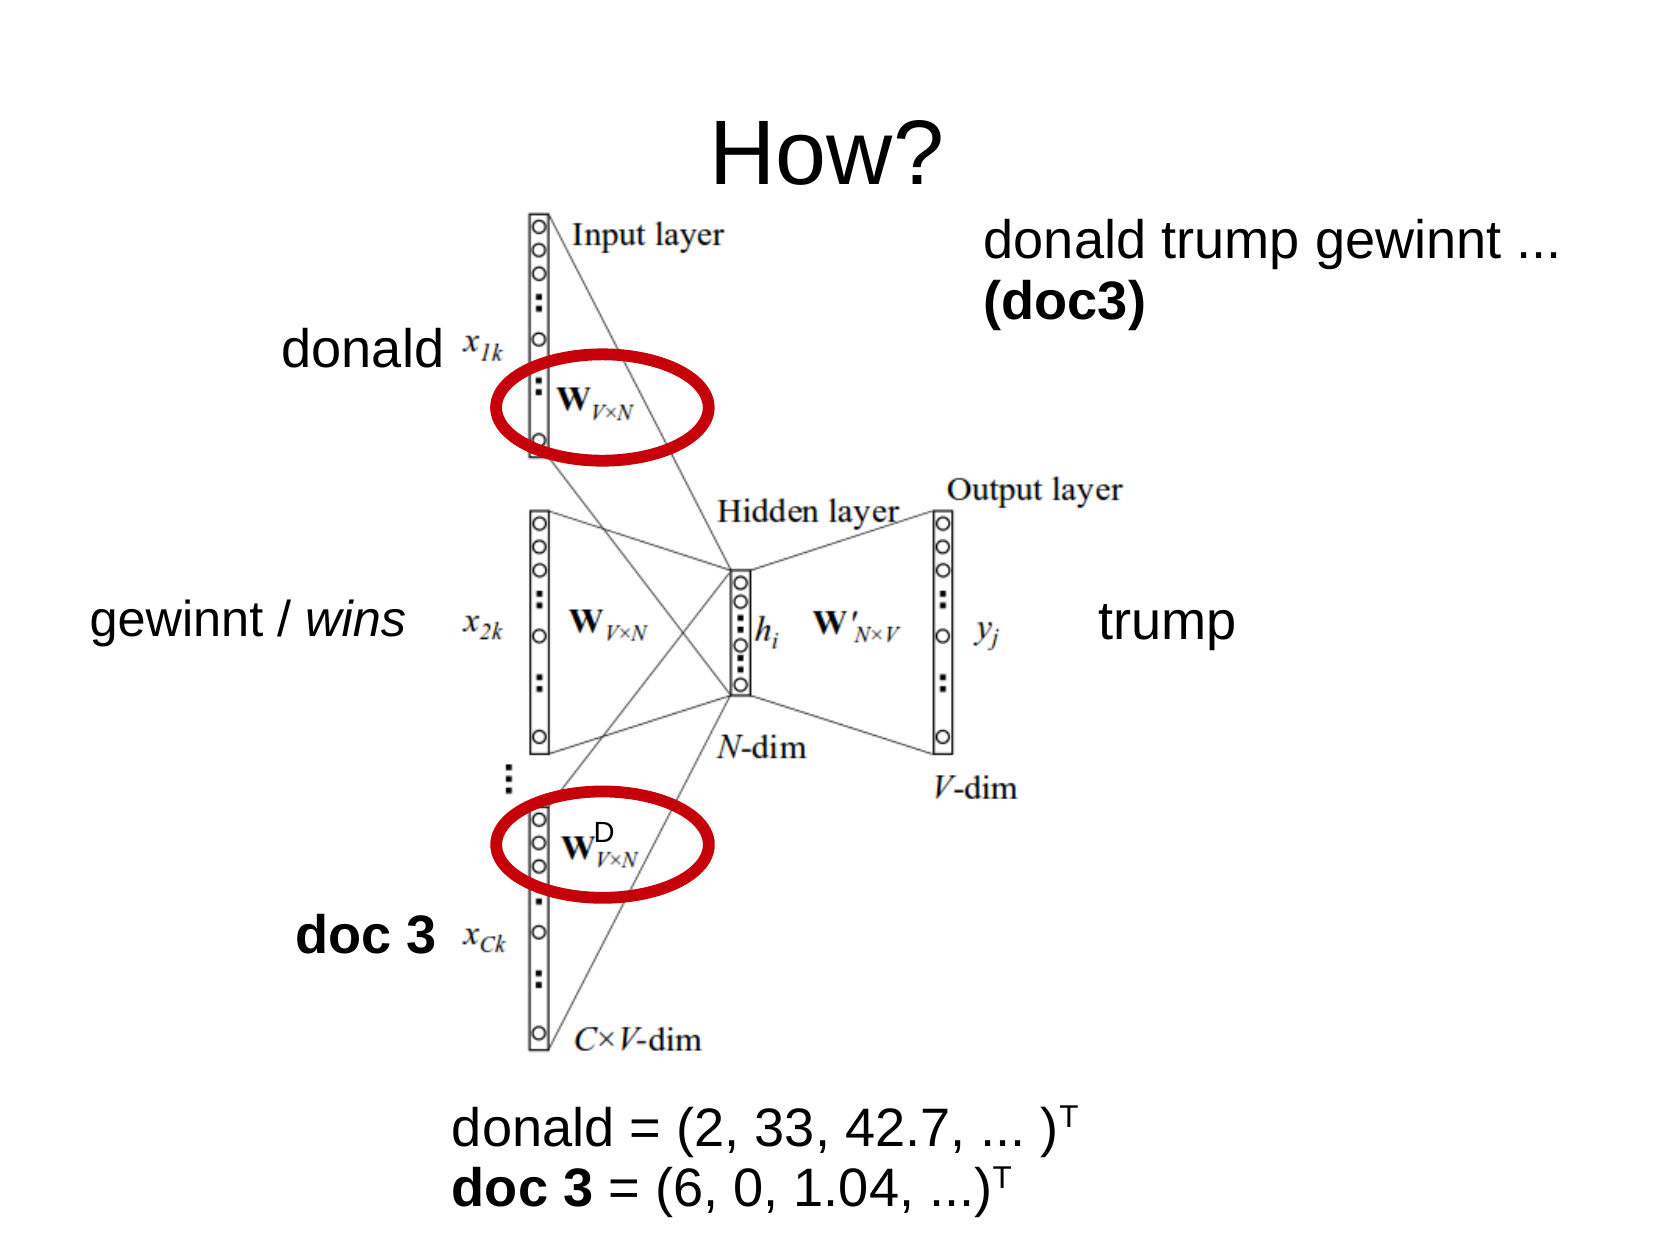

# How?
donald trump gewinnt ...
(doc3)
donald
gewinnt / wins
trump
D
doc 3
donald = (2, 33, 42.7, ... )T
doc 3 = (6, 0, 1.04, ...)T